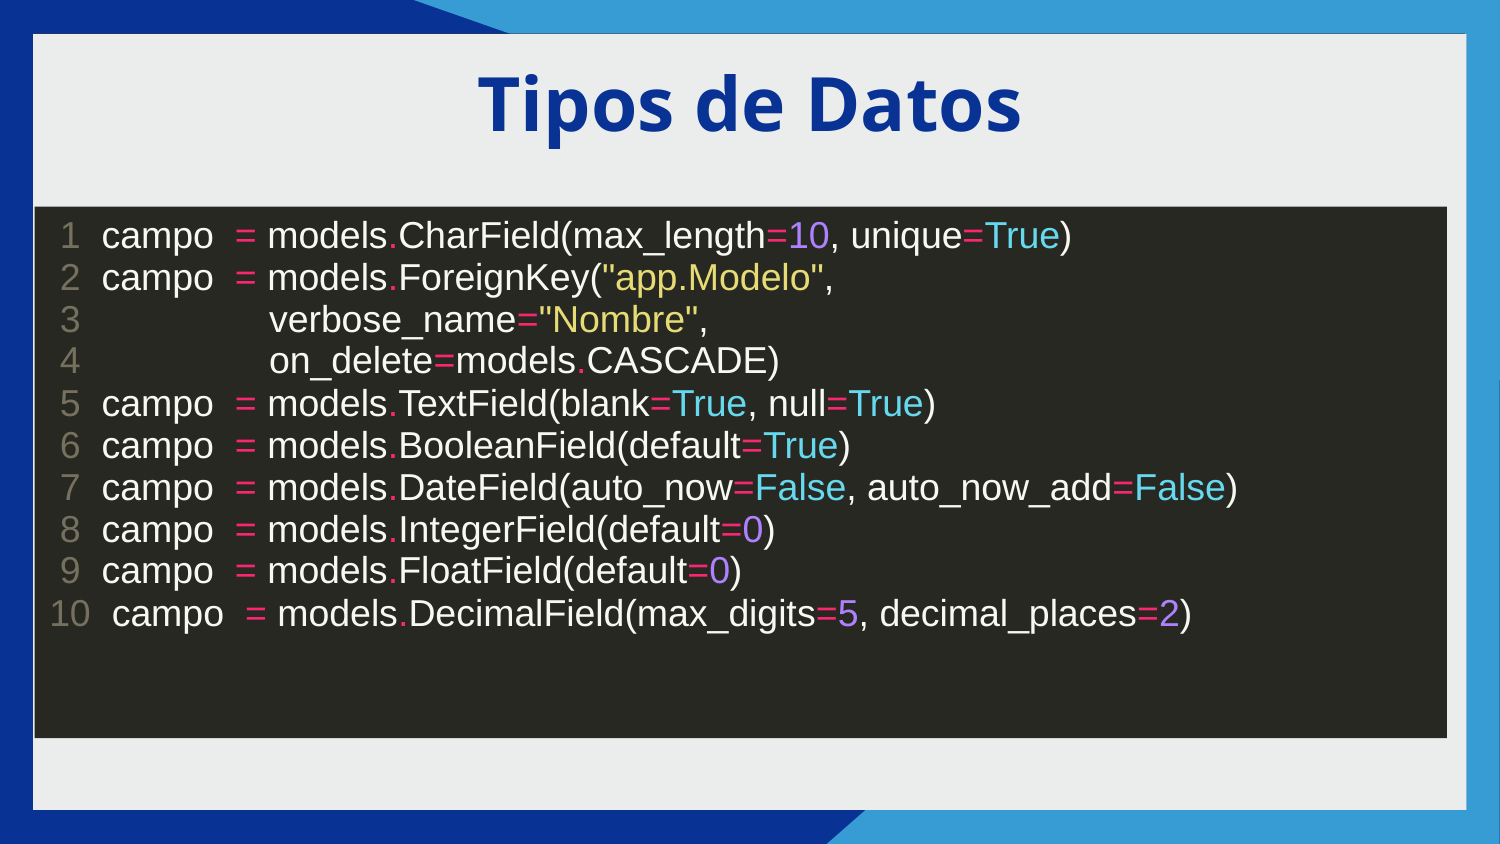

# Tipos de Datos
 1 campo = models.CharField(max_length=10, unique=True)
 2 campo = models.ForeignKey("app.Modelo",
 3 verbose_name="Nombre",
 4 on_delete=models.CASCADE)
 5 campo = models.TextField(blank=True, null=True)
 6 campo = models.BooleanField(default=True)
 7 campo = models.DateField(auto_now=False, auto_now_add=False)
 8 campo = models.IntegerField(default=0)
 9 campo = models.FloatField(default=0)
10 campo = models.DecimalField(max_digits=5, decimal_places=2)